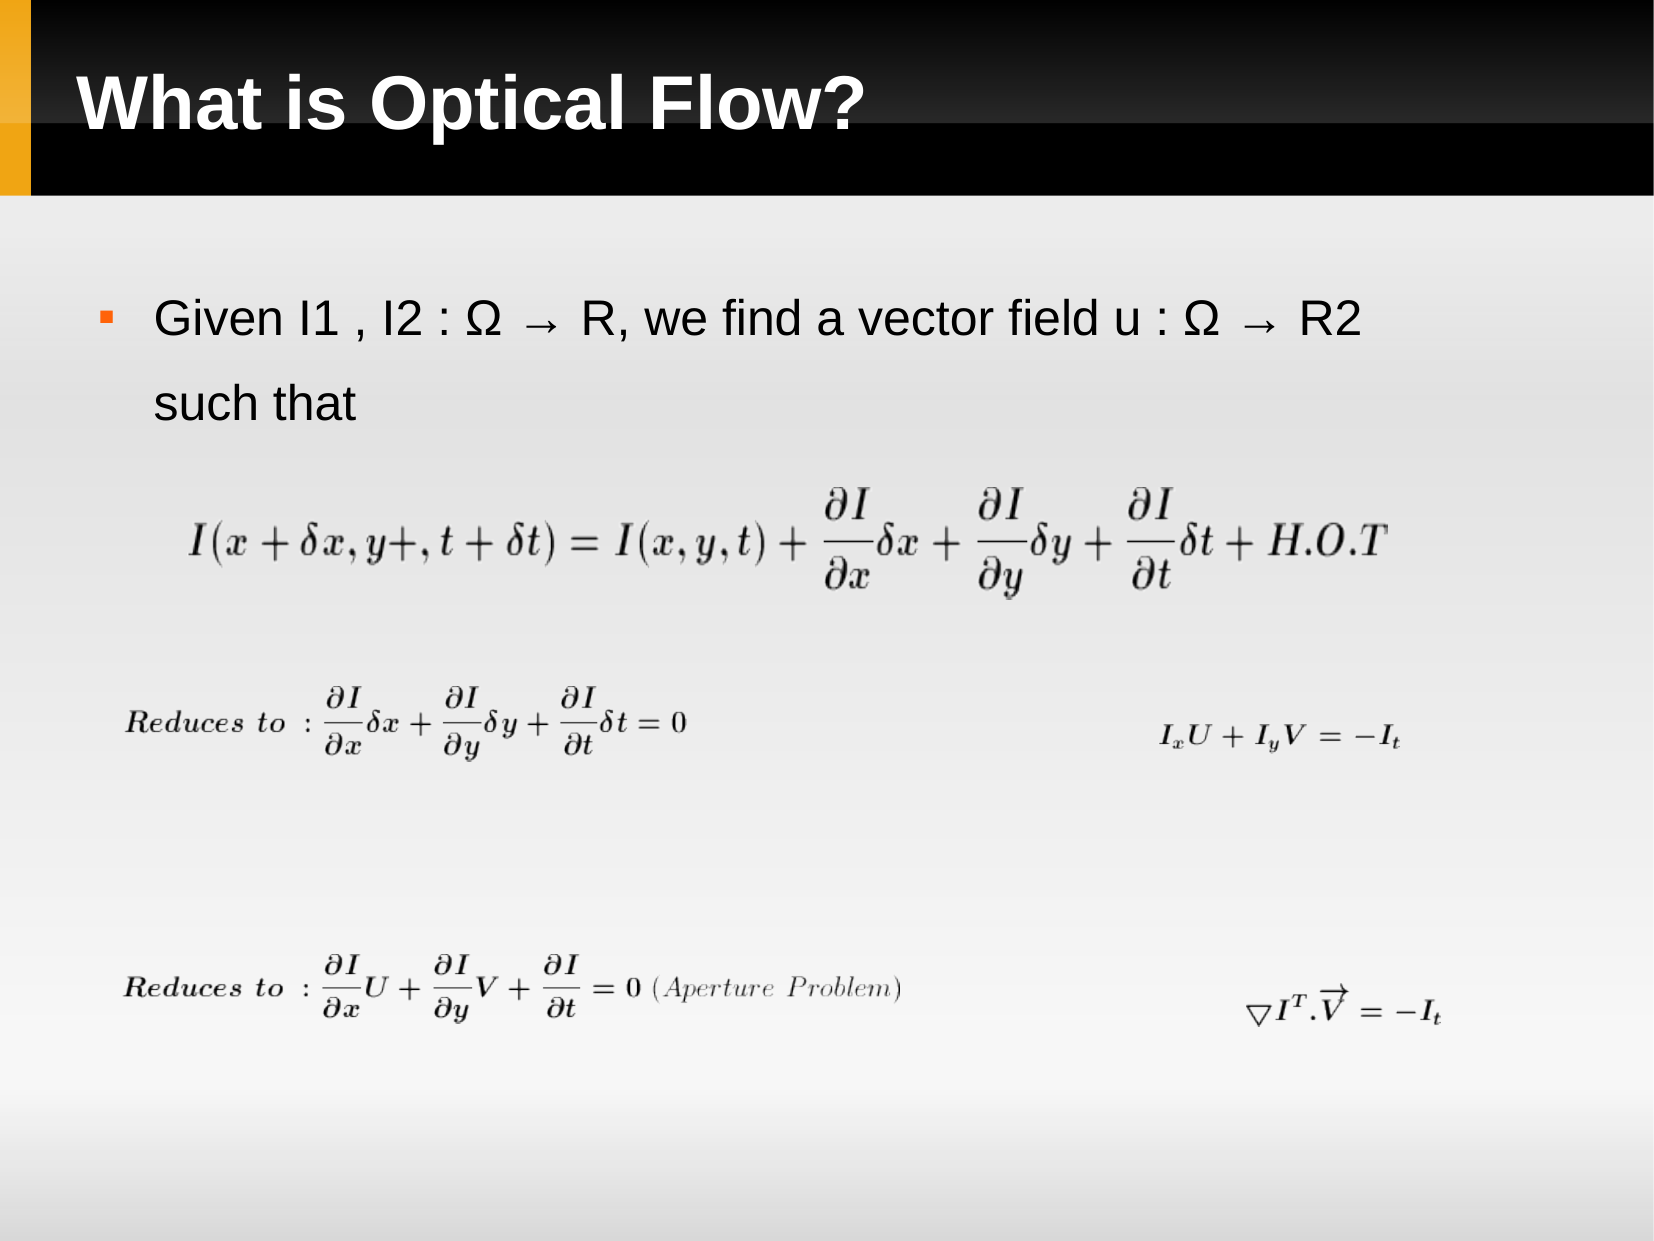

# What is Optical Flow?
Given I1 , I2 : Ω → R, we find a vector field u : Ω → R2
such that